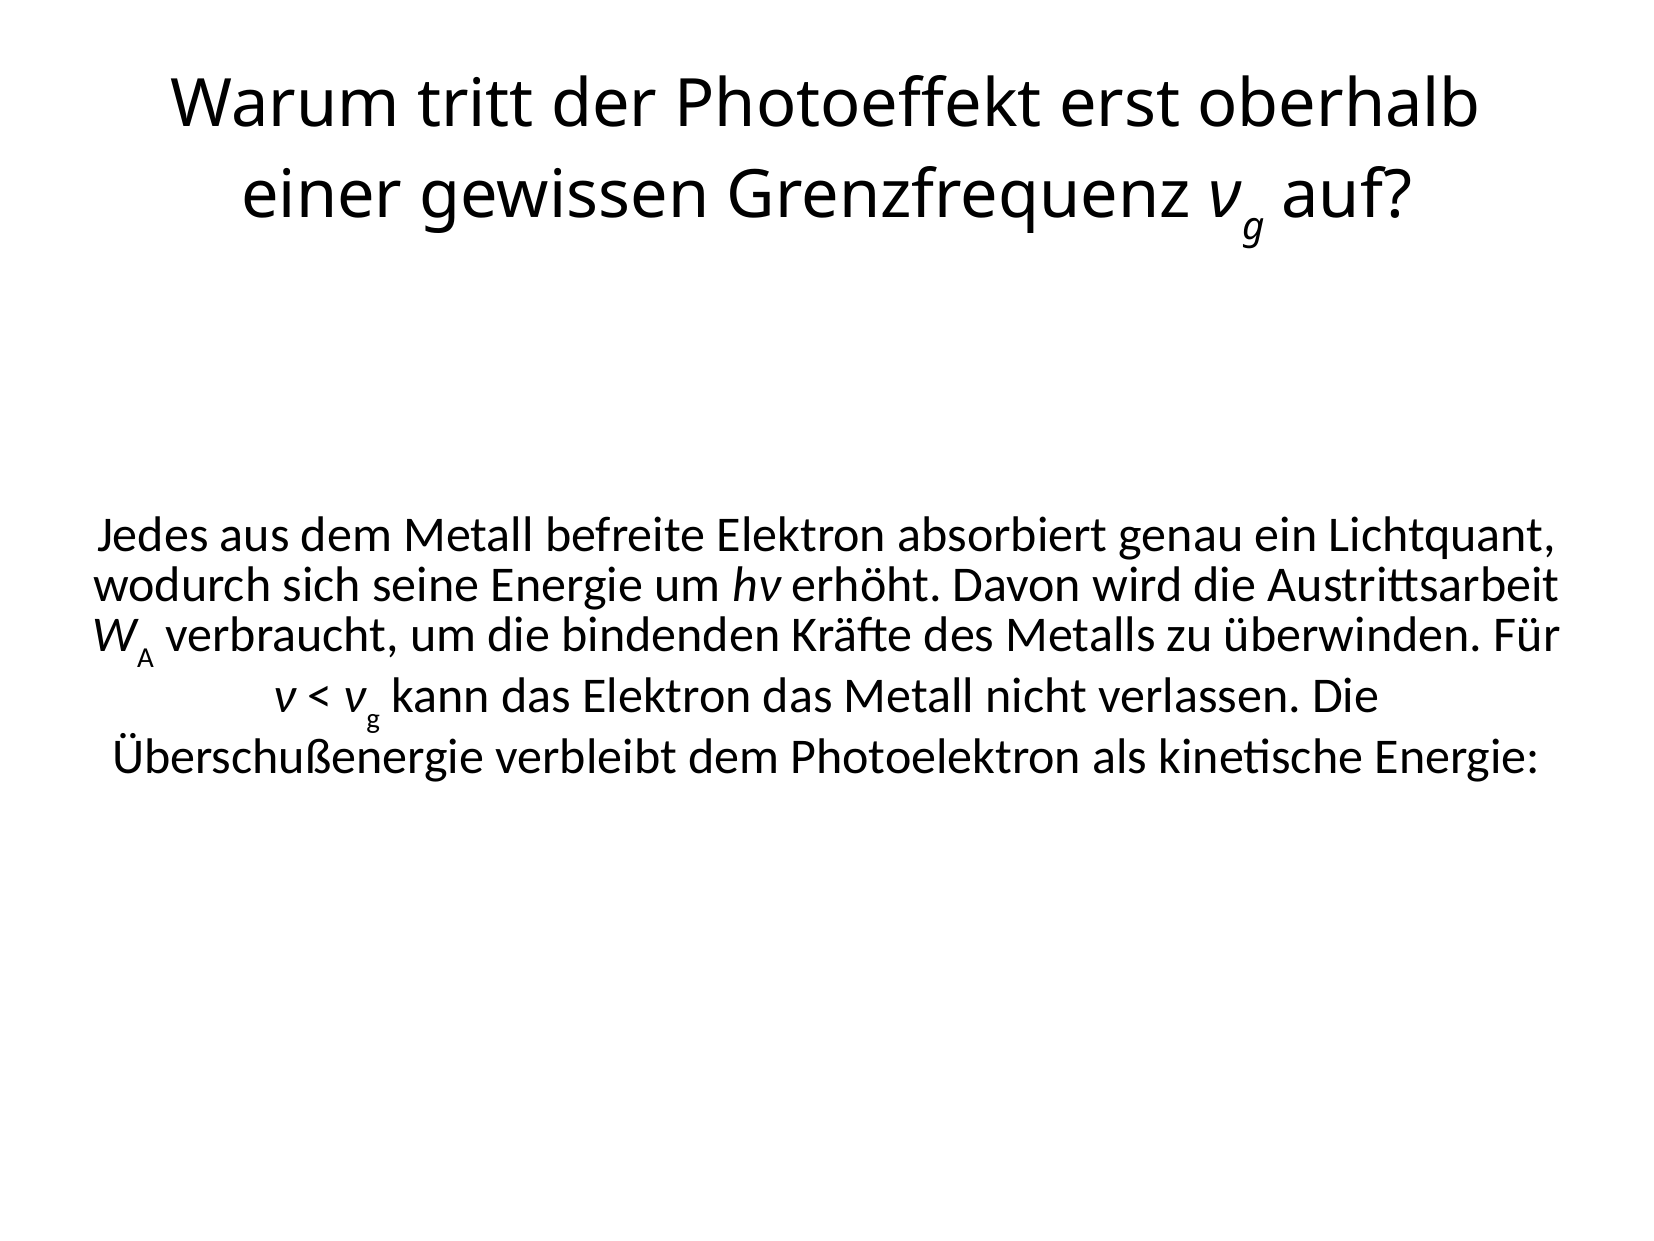

# Warum tritt der Photoeffekt erst oberhalb einer gewissen Grenzfrequenz νg auf?
Jedes aus dem Metall befreite Elektron absorbiert genau ein Lichtquant, wodurch sich seine Energie um hν erhöht. Davon wird die Austrittsarbeit WA verbraucht, um die bindenden Kräfte des Metalls zu überwinden. Für ν < νg kann das Elektron das Metall nicht verlassen. Die Überschußenergie verbleibt dem Photoelektron als kinetische Energie: